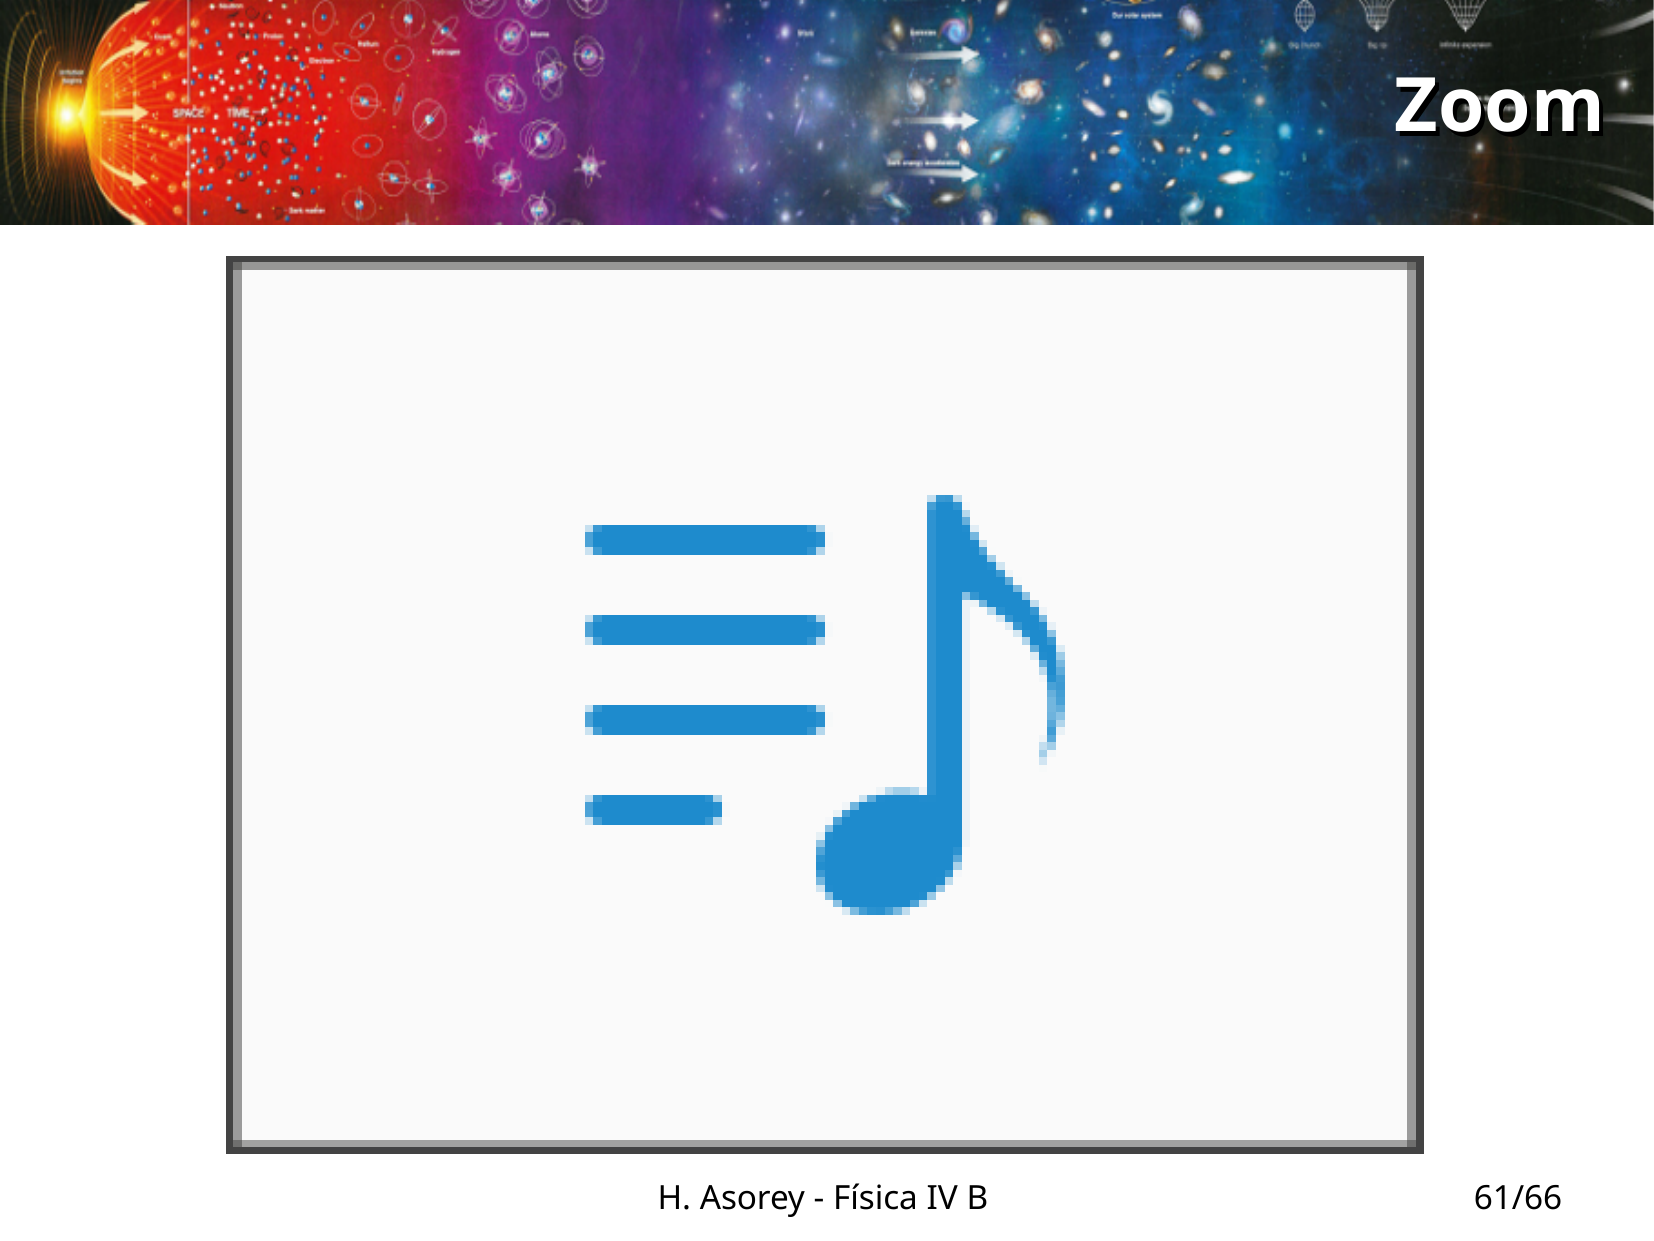

# Zoom
H. Asorey - Física IV B
61